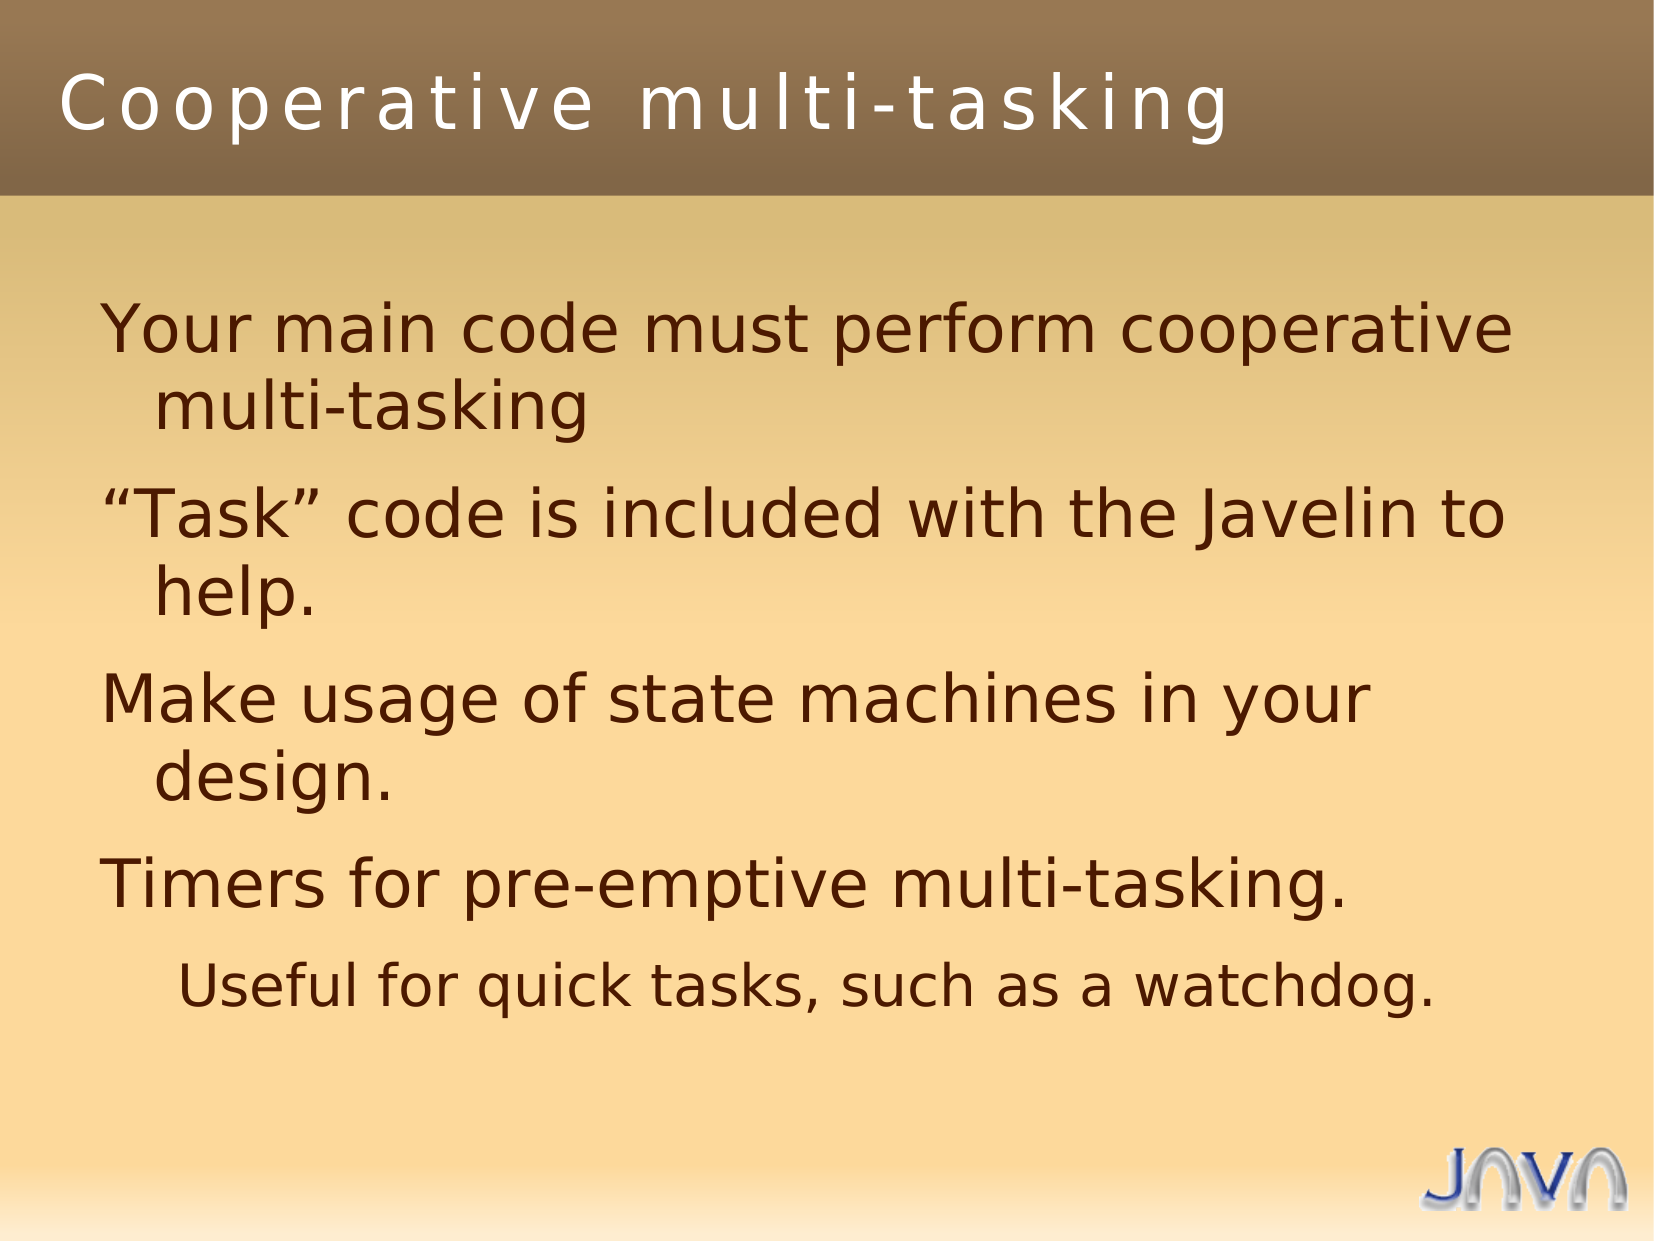

# Cooperative multi-tasking
Your main code must perform cooperative multi-tasking
“Task” code is included with the Javelin to help.
Make usage of state machines in your design.
Timers for pre-emptive multi-tasking.
Useful for quick tasks, such as a watchdog.